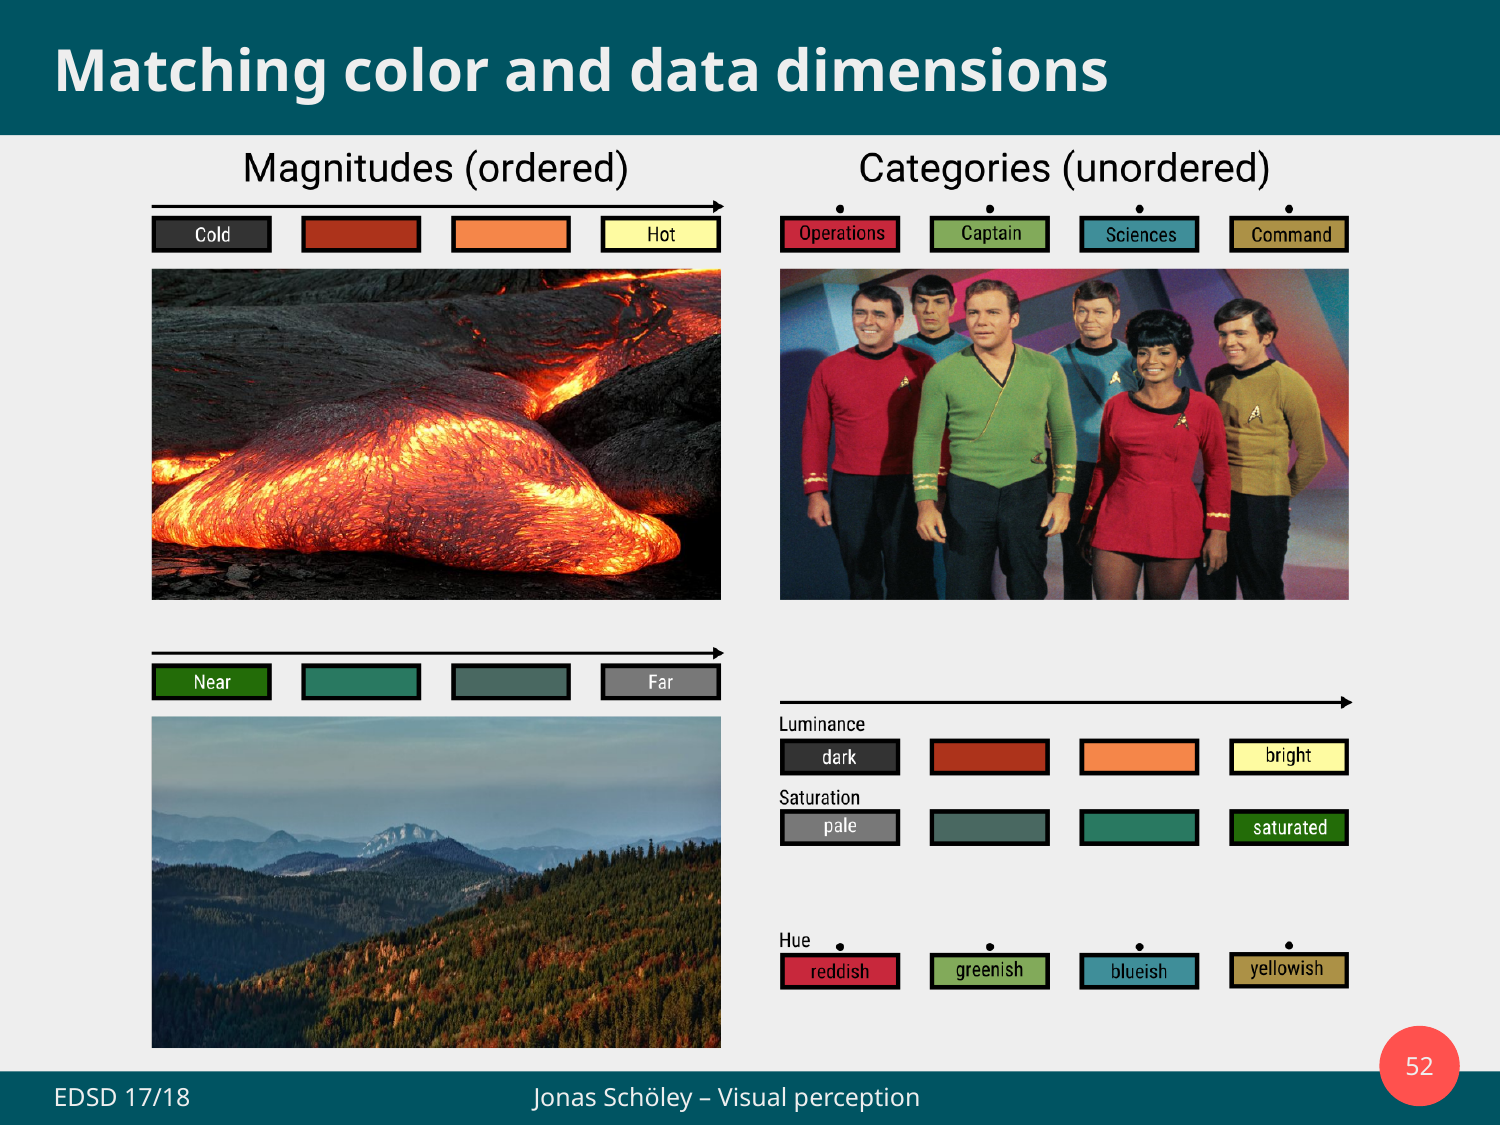

# Matching color and data dimensions
52
EDSD 17/18
Jonas Schöley – Visual perception